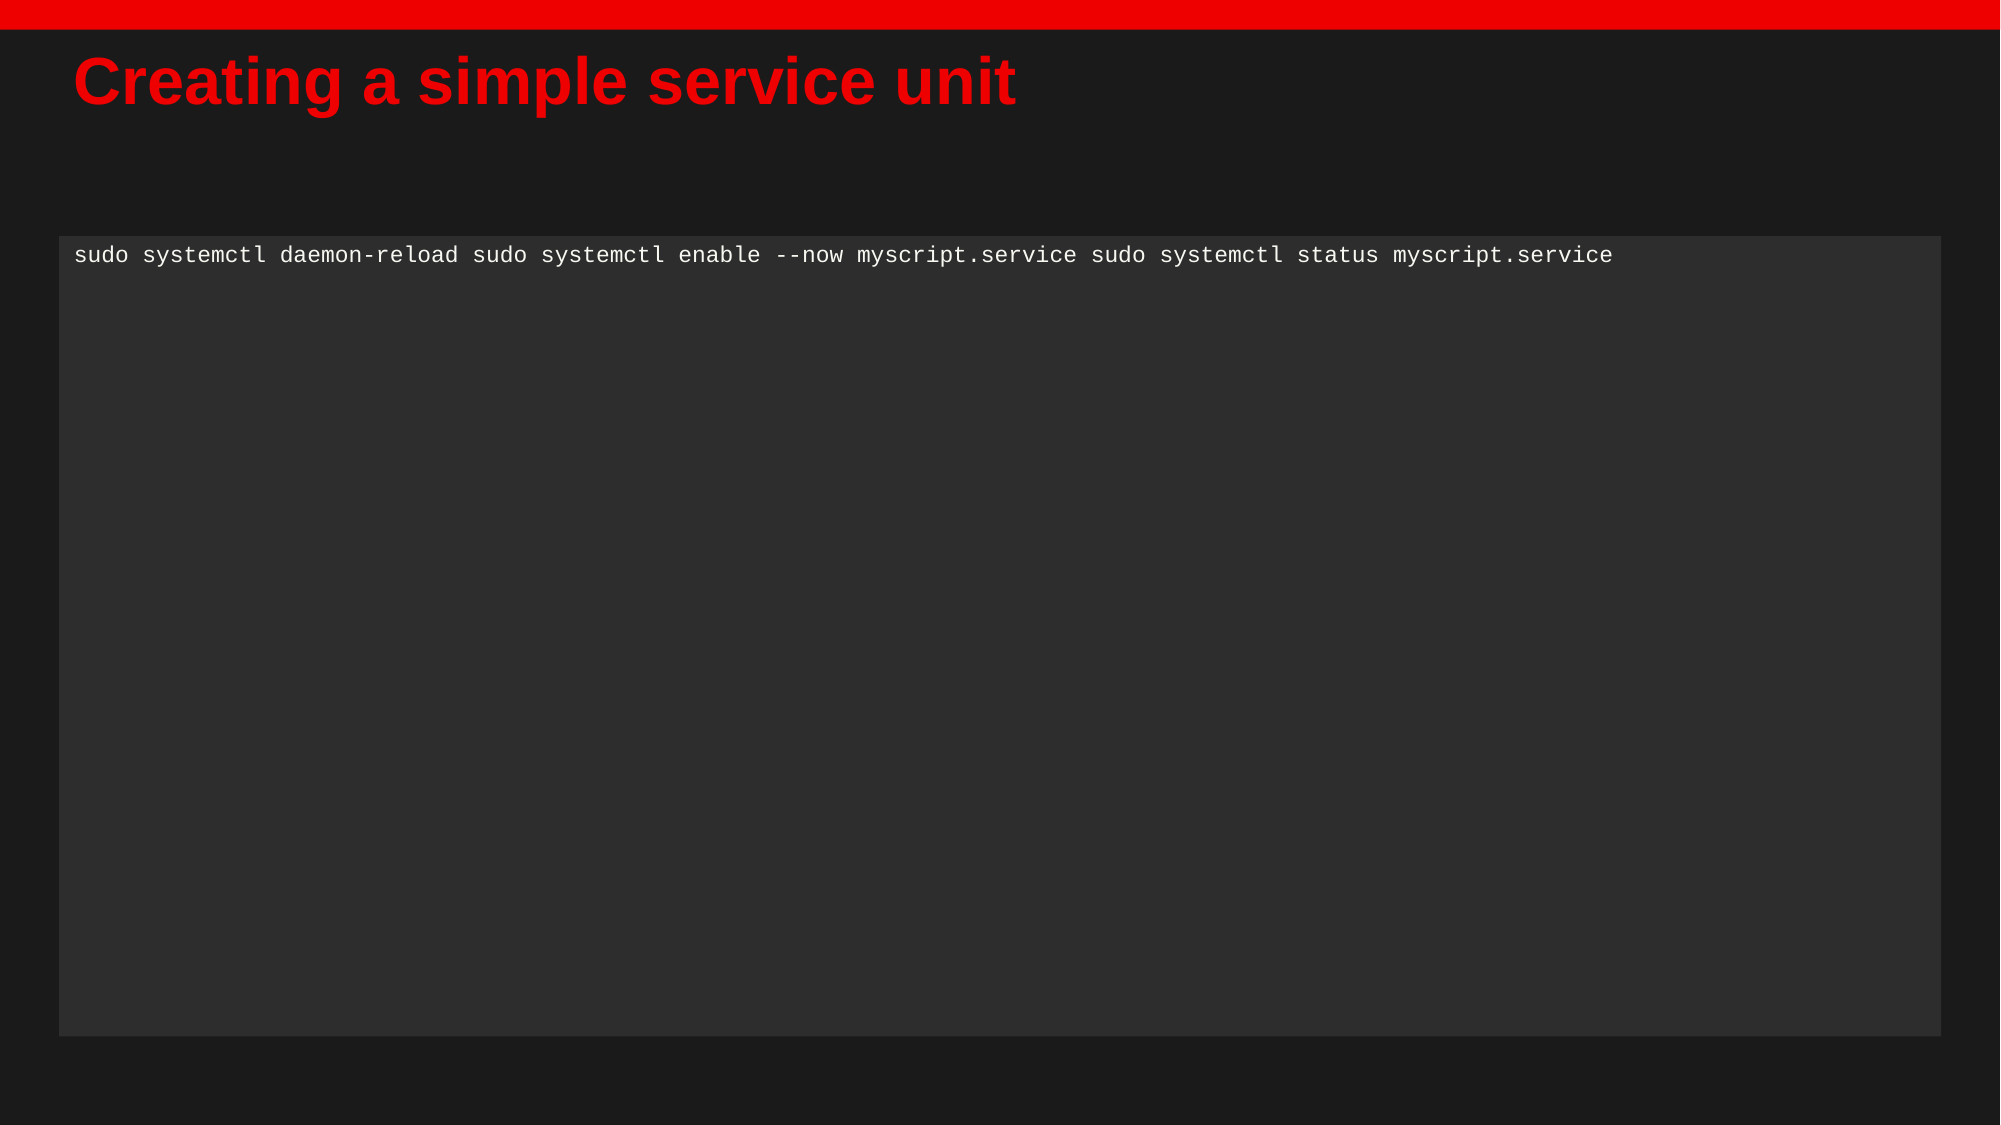

Creating a simple service unit
sudo systemctl daemon-reload sudo systemctl enable --now myscript.service sudo systemctl status myscript.service